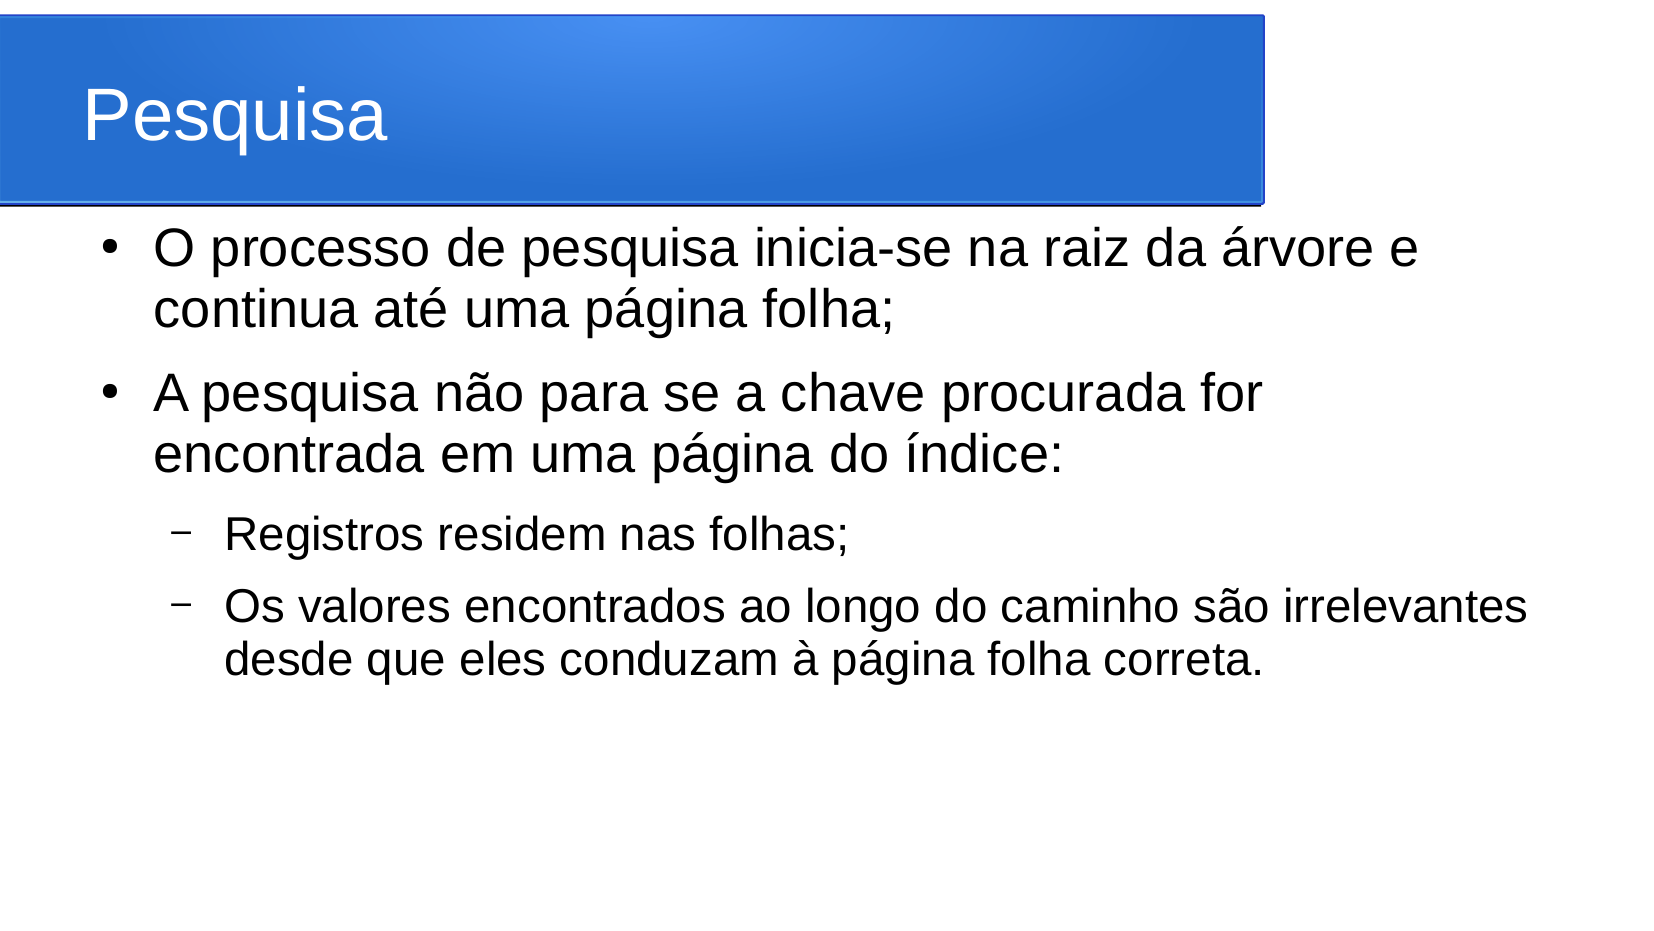

# Pesquisa
O processo de pesquisa inicia-se na raiz da árvore e continua até uma página folha;
A pesquisa não para se a chave procurada for encontrada em uma página do índice:
Registros residem nas folhas;
Os valores encontrados ao longo do caminho são irrelevantes desde que eles conduzam à página folha correta.